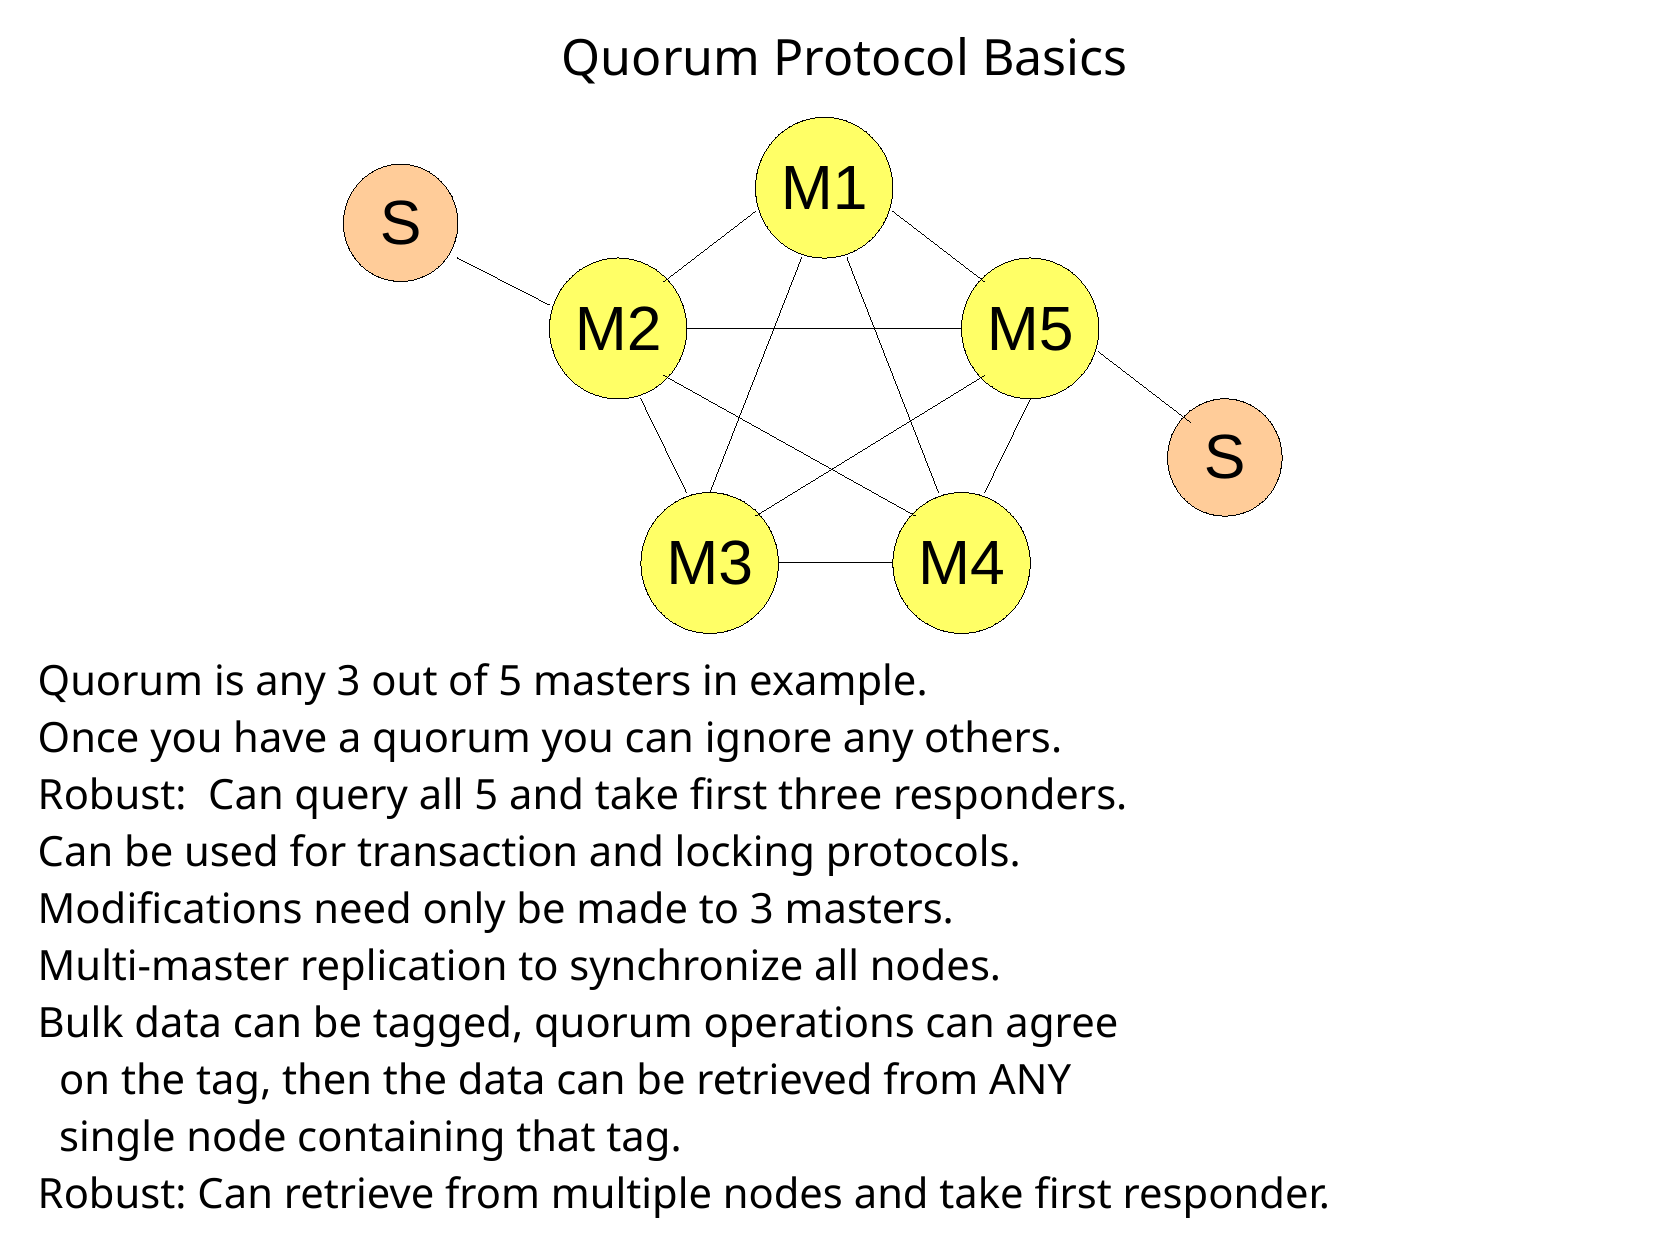

Quorum Protocol Basics
M1
S
M2
M5
S
M3
M4
Quorum is any 3 out of 5 masters in example.
Once you have a quorum you can ignore any others.
Robust: Can query all 5 and take first three responders.
Can be used for transaction and locking protocols.
Modifications need only be made to 3 masters.
Multi-master replication to synchronize all nodes.
Bulk data can be tagged, quorum operations can agree
 on the tag, then the data can be retrieved from ANY
 single node containing that tag.
Robust: Can retrieve from multiple nodes and take first responder.